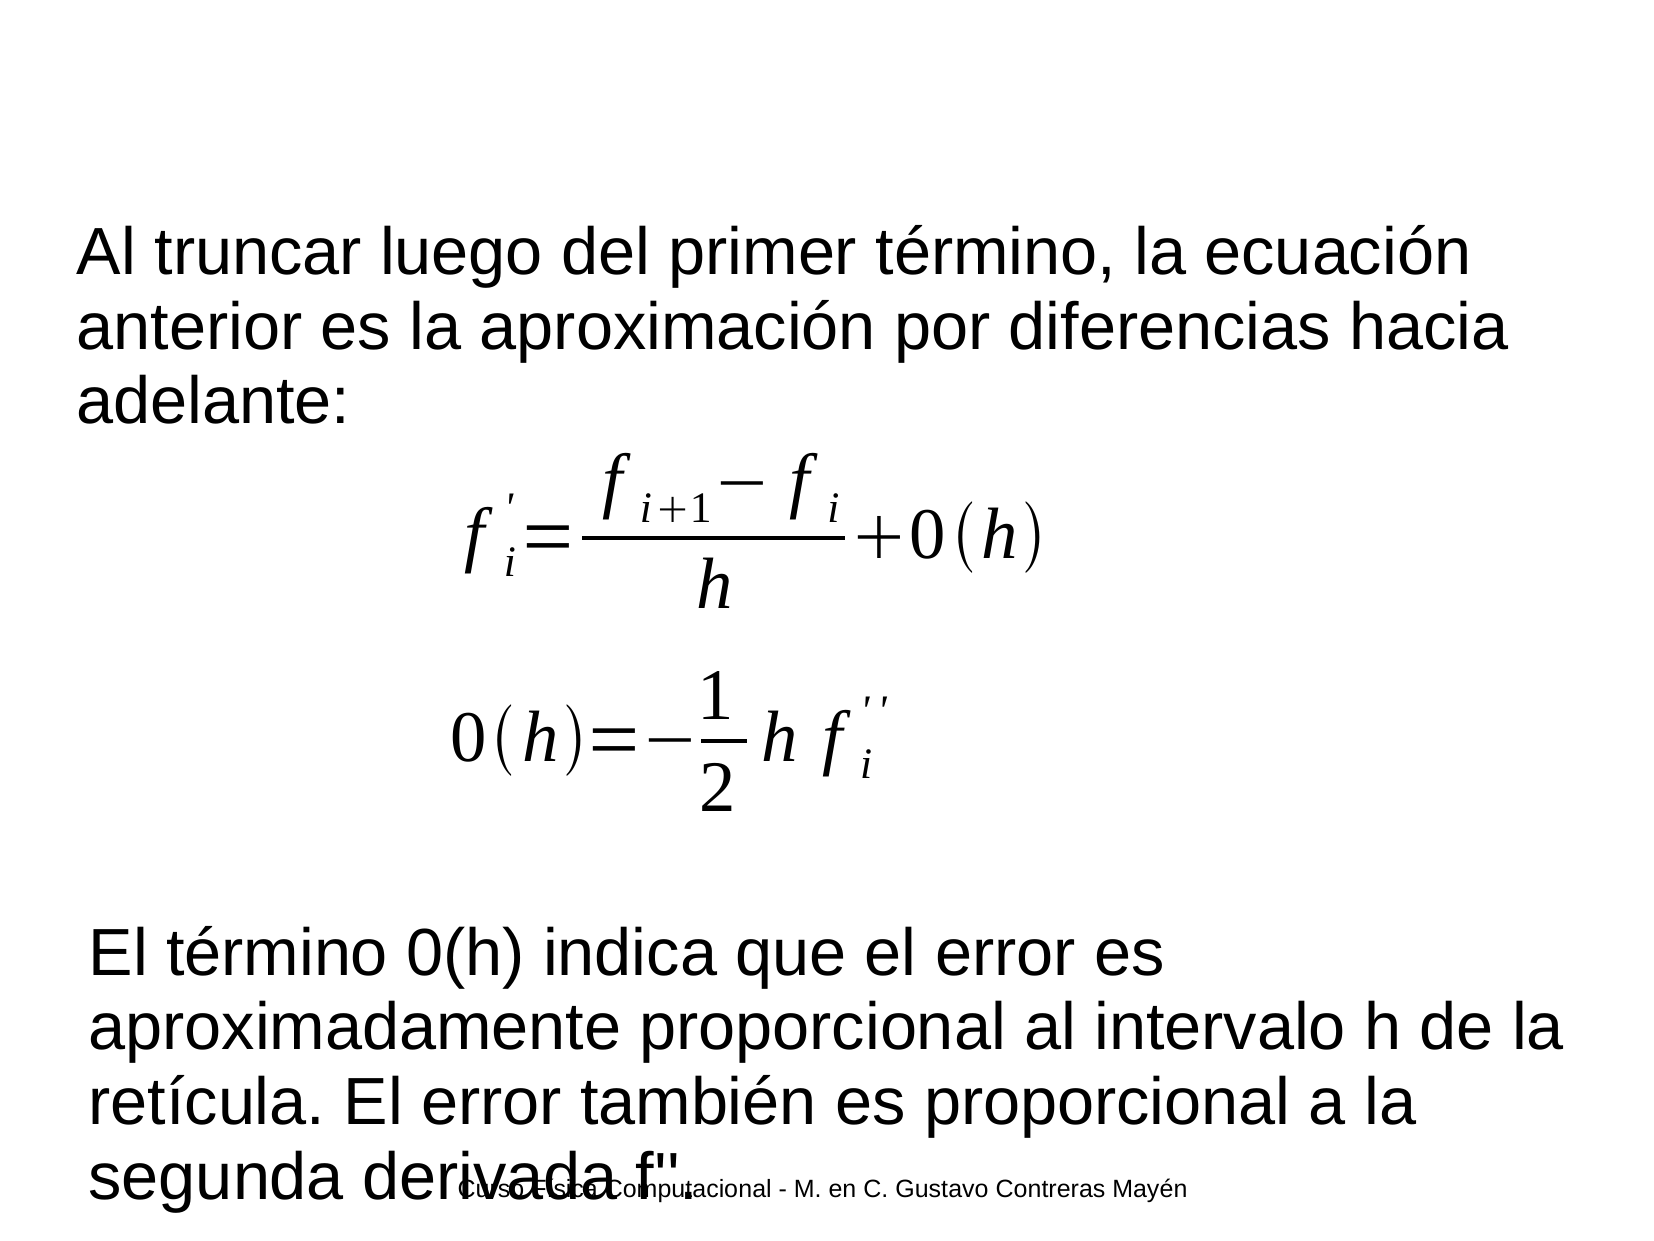

#
Al truncar luego del primer término, la ecuación anterior es la aproximación por diferencias hacia adelante:
El término 0(h) indica que el error es aproximadamente proporcional al intervalo h de la retícula. El error también es proporcional a la segunda derivada f''.